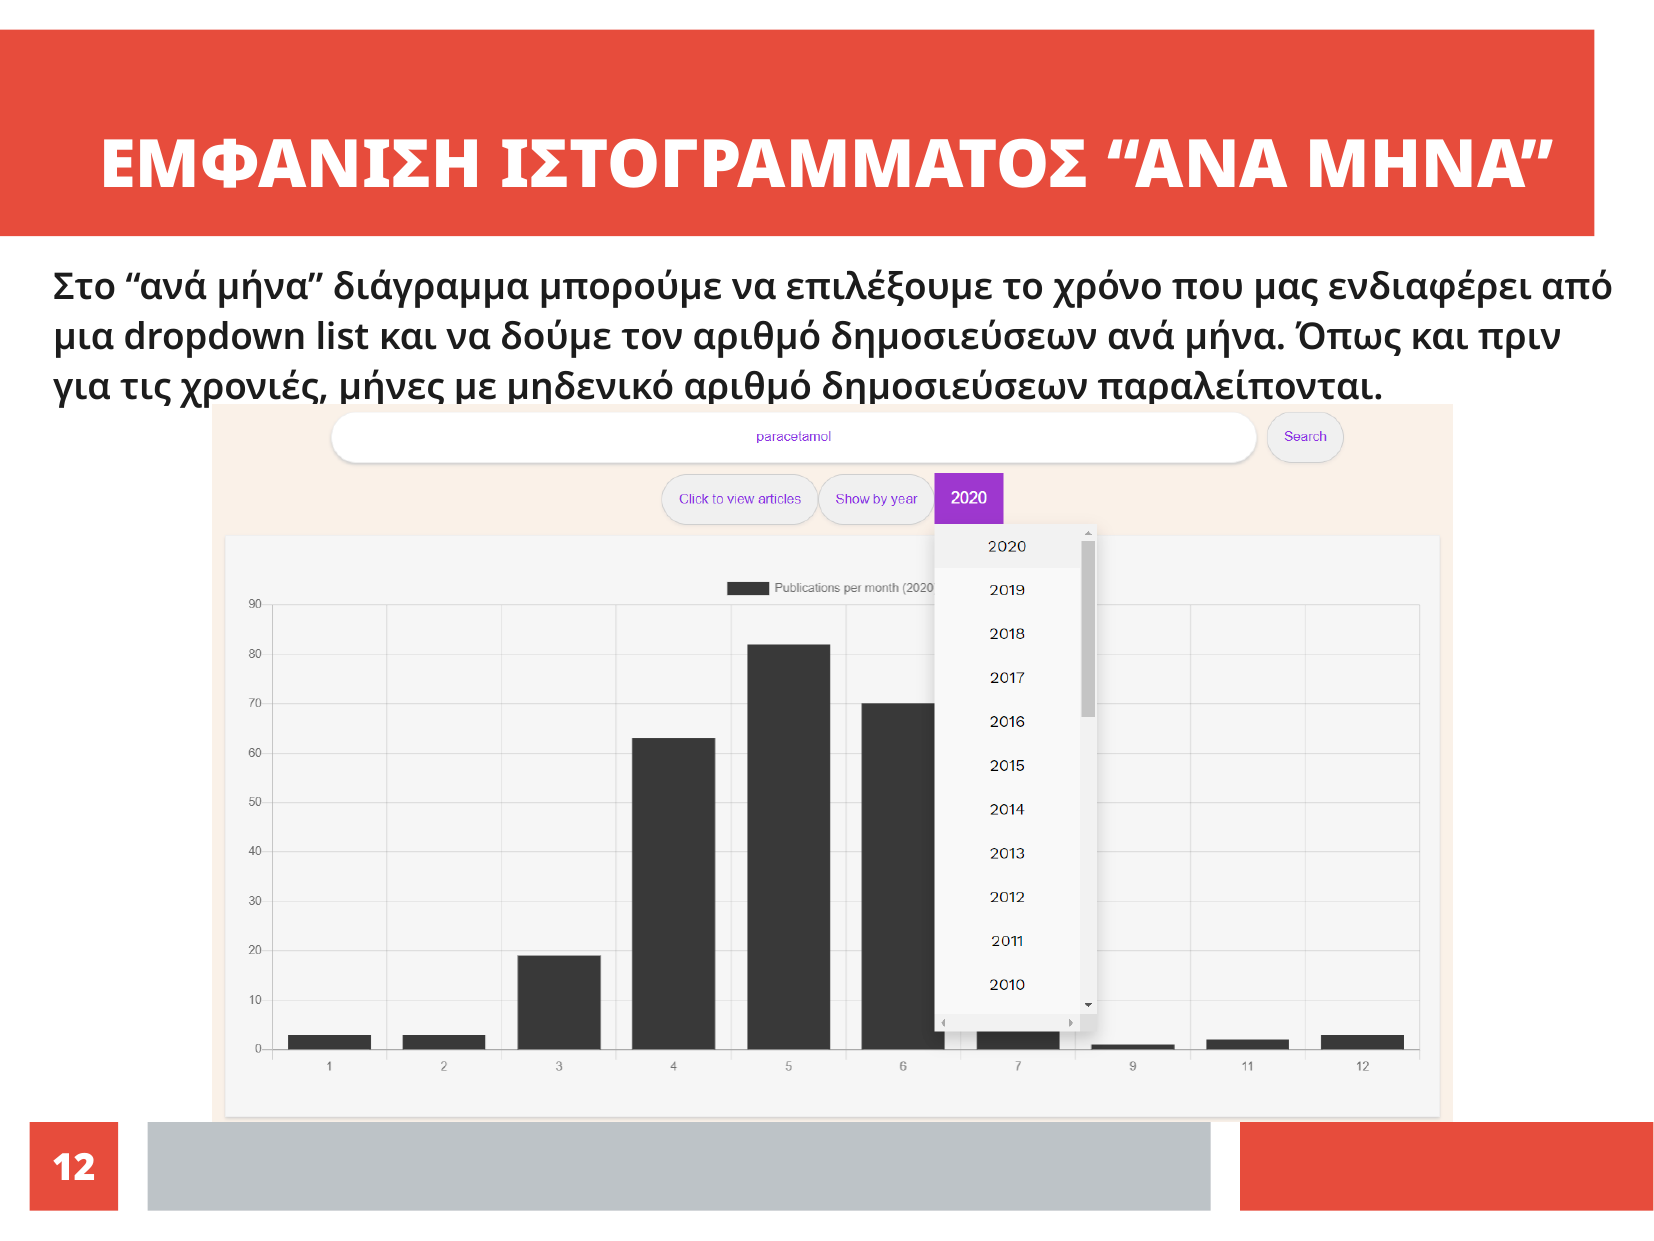

# ΕΜΦΑΝΙΣΗ ΙΣΤΟΓΡΑΜΜΑΤΟΣ “ΑΝΑ ΜΗΝΑ”
Στο “ανά μήνα” διάγραμμα μπορούμε να επιλέξουμε το χρόνο που μας ενδιαφέρει από μια dropdown list και να δούμε τον αριθμό δημοσιεύσεων ανά μήνα. Όπως και πριν για τις χρονιές, μήνες με μηδενικό αριθμό δημοσιεύσεων παραλείπονται.
12